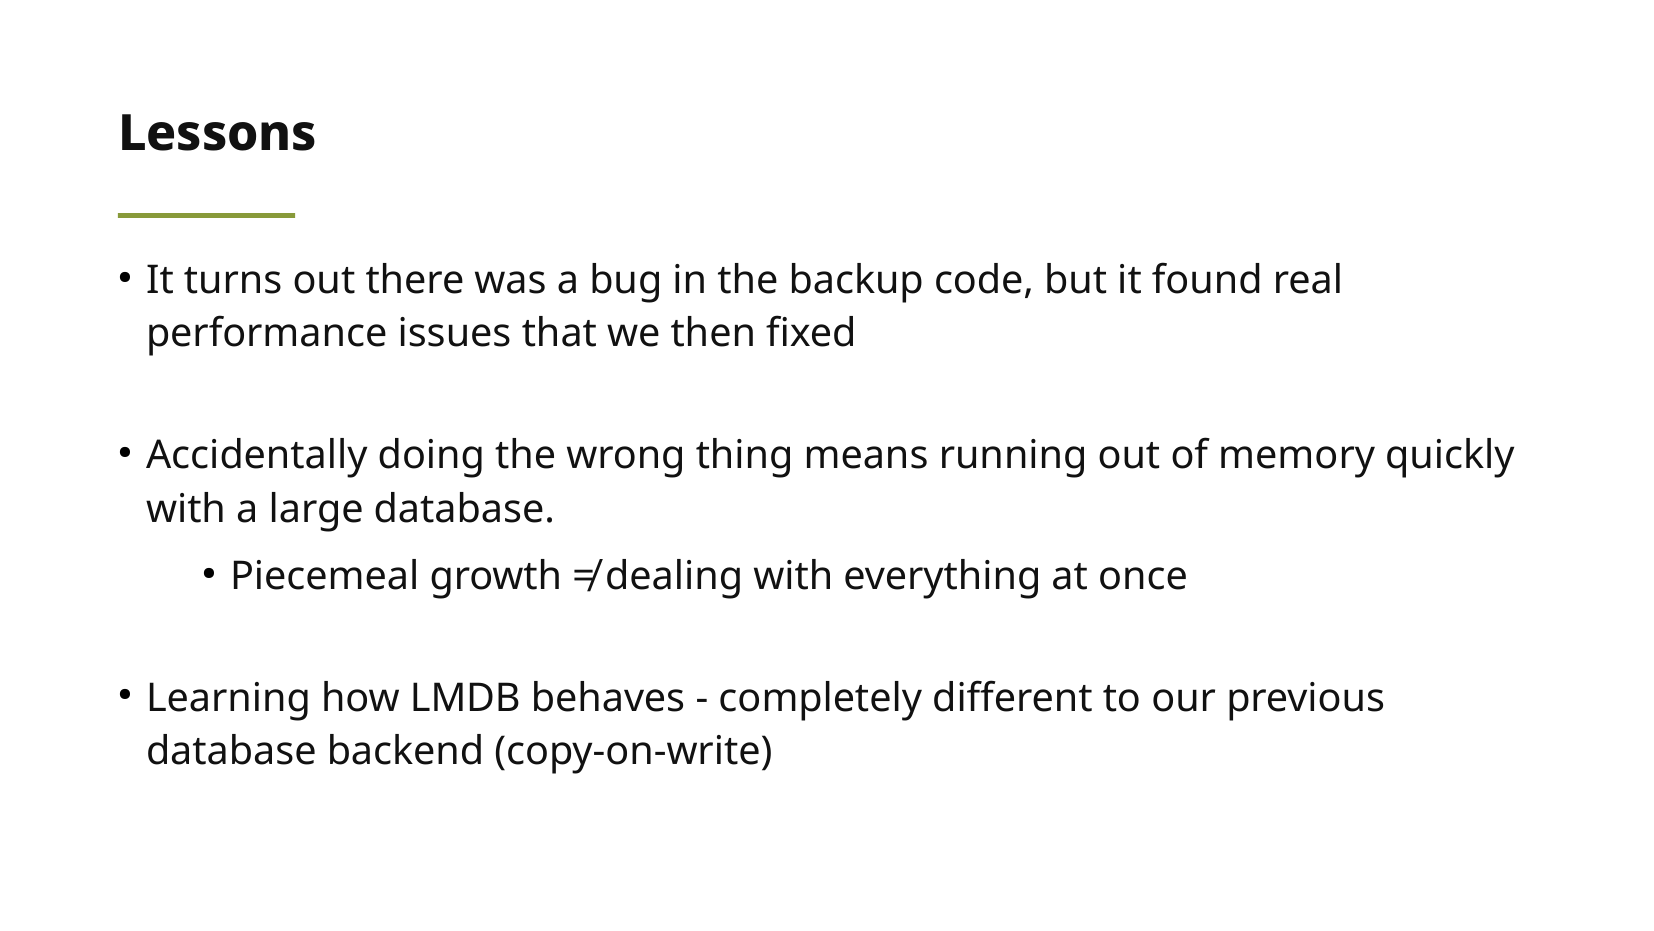

# Lessons
It turns out there was a bug in the backup code, but it found real performance issues that we then fixed
Accidentally doing the wrong thing means running out of memory quickly with a large database.
Piecemeal growth ≠ dealing with everything at once
Learning how LMDB behaves - completely different to our previous database backend (copy-on-write)